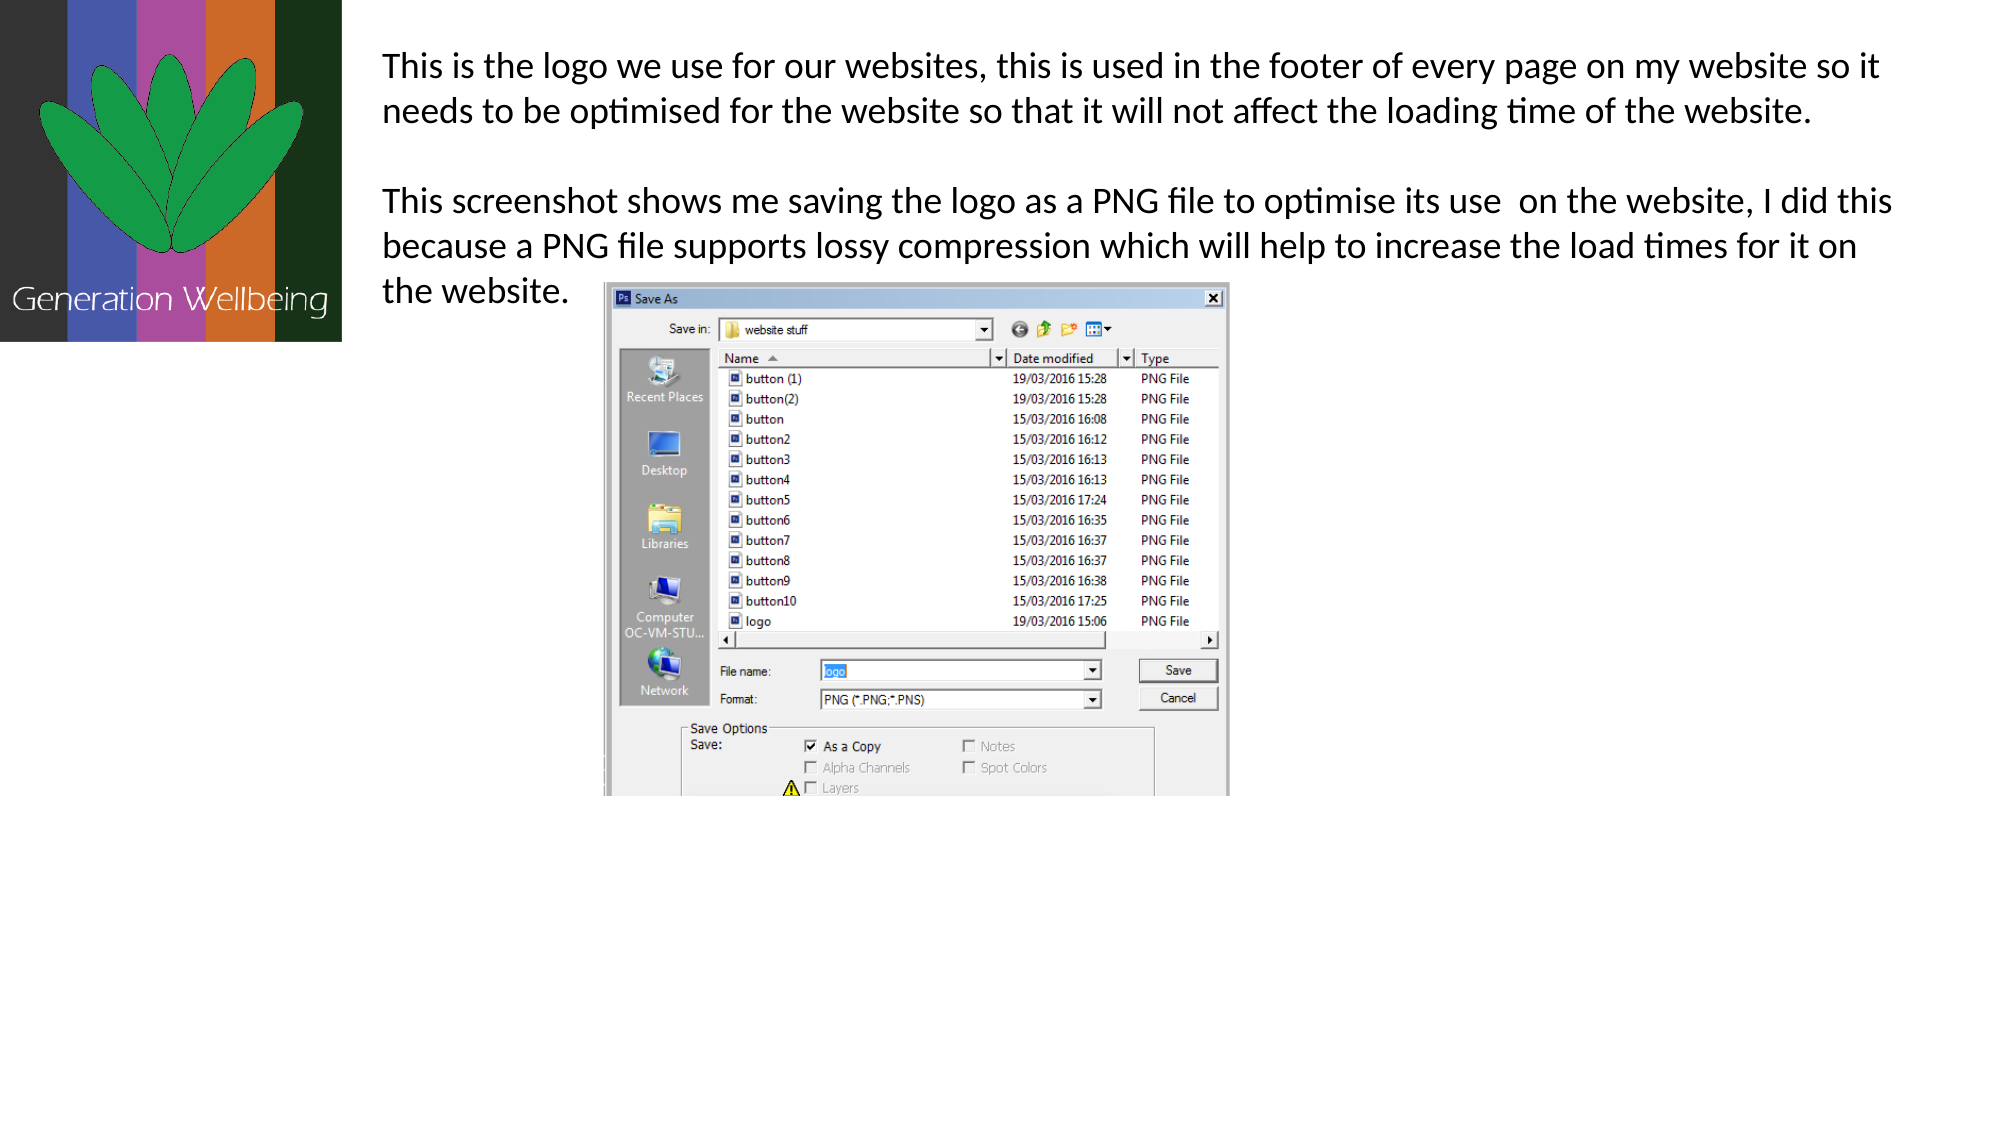

This is the logo we use for our websites, this is used in the footer of every page on my website so it needs to be optimised for the website so that it will not affect the loading time of the website.
This screenshot shows me saving the logo as a PNG file to optimise its use on the website, I did this because a PNG file supports lossy compression which will help to increase the load times for it on the website.